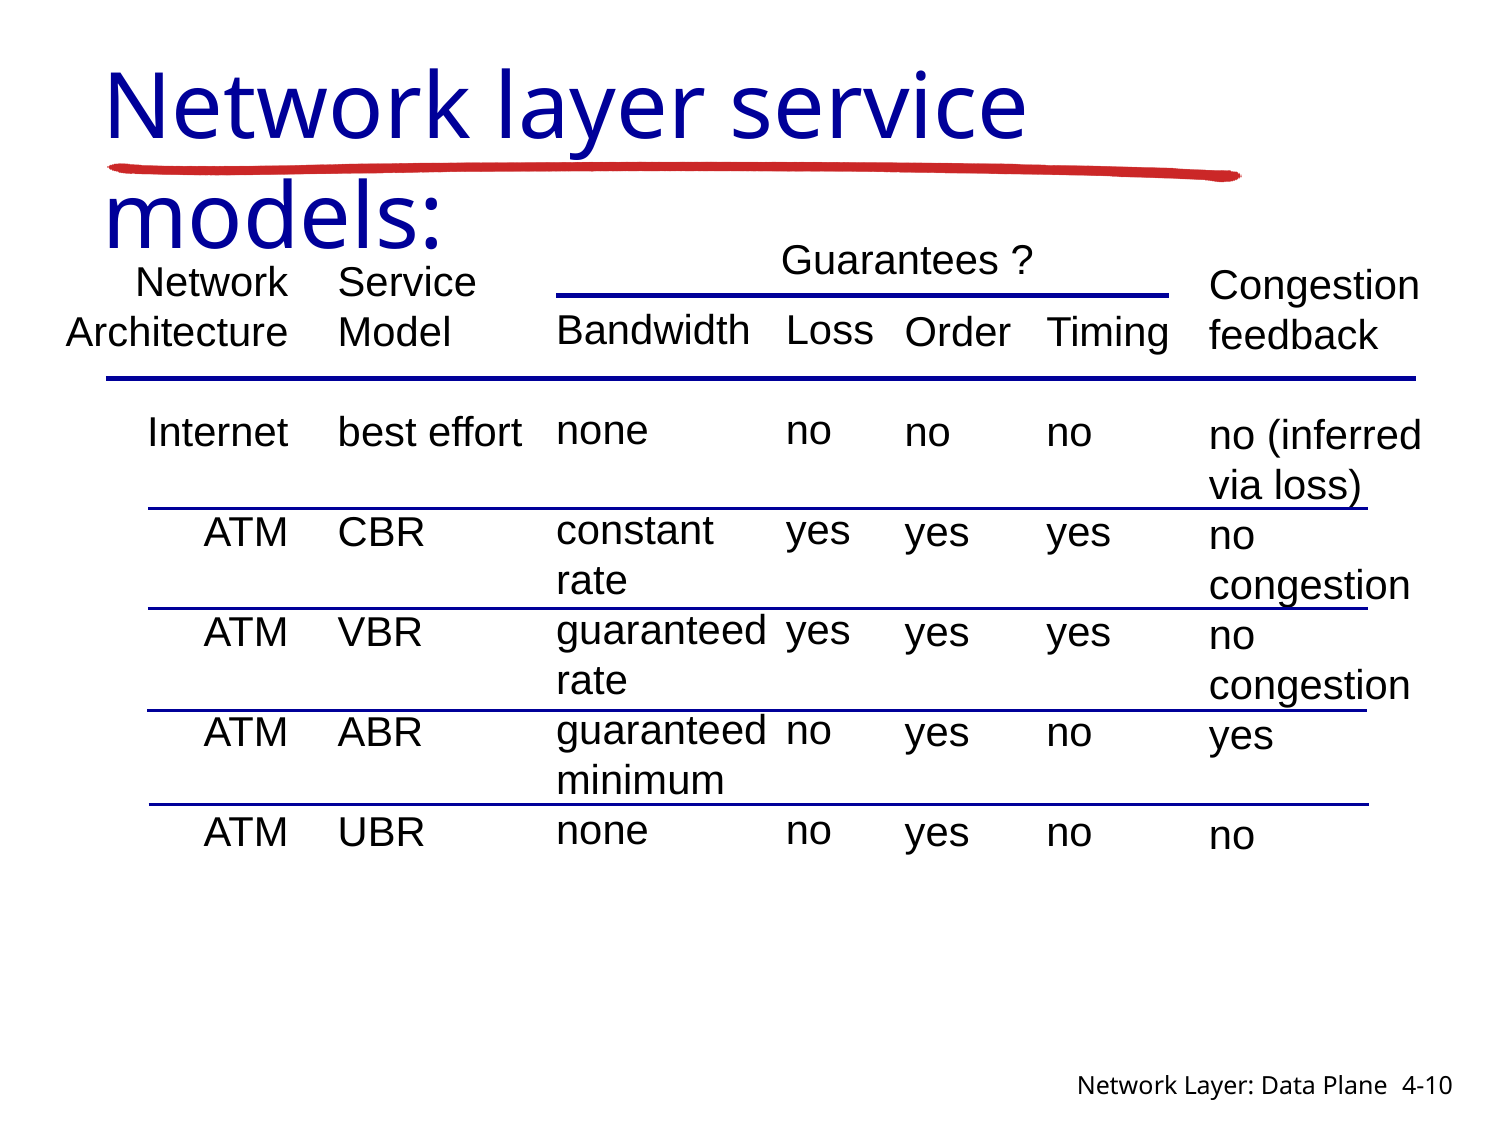

# Network layer service models:
Guarantees ?
Network
Architecture
Internet
ATM
ATM
ATM
ATM
Service
Model
best effort
CBR
VBR
ABR
UBR
Congestion
feedback
no (inferred
via loss)
no
congestion
no
congestion
yes
no
Bandwidth
none
constant
rate
guaranteed
rate
guaranteed
minimum
none
Loss
no
yes
yes
no
no
Order
no
yes
yes
yes
yes
Timing
no
yes
yes
no
no
Network Layer: Data Plane